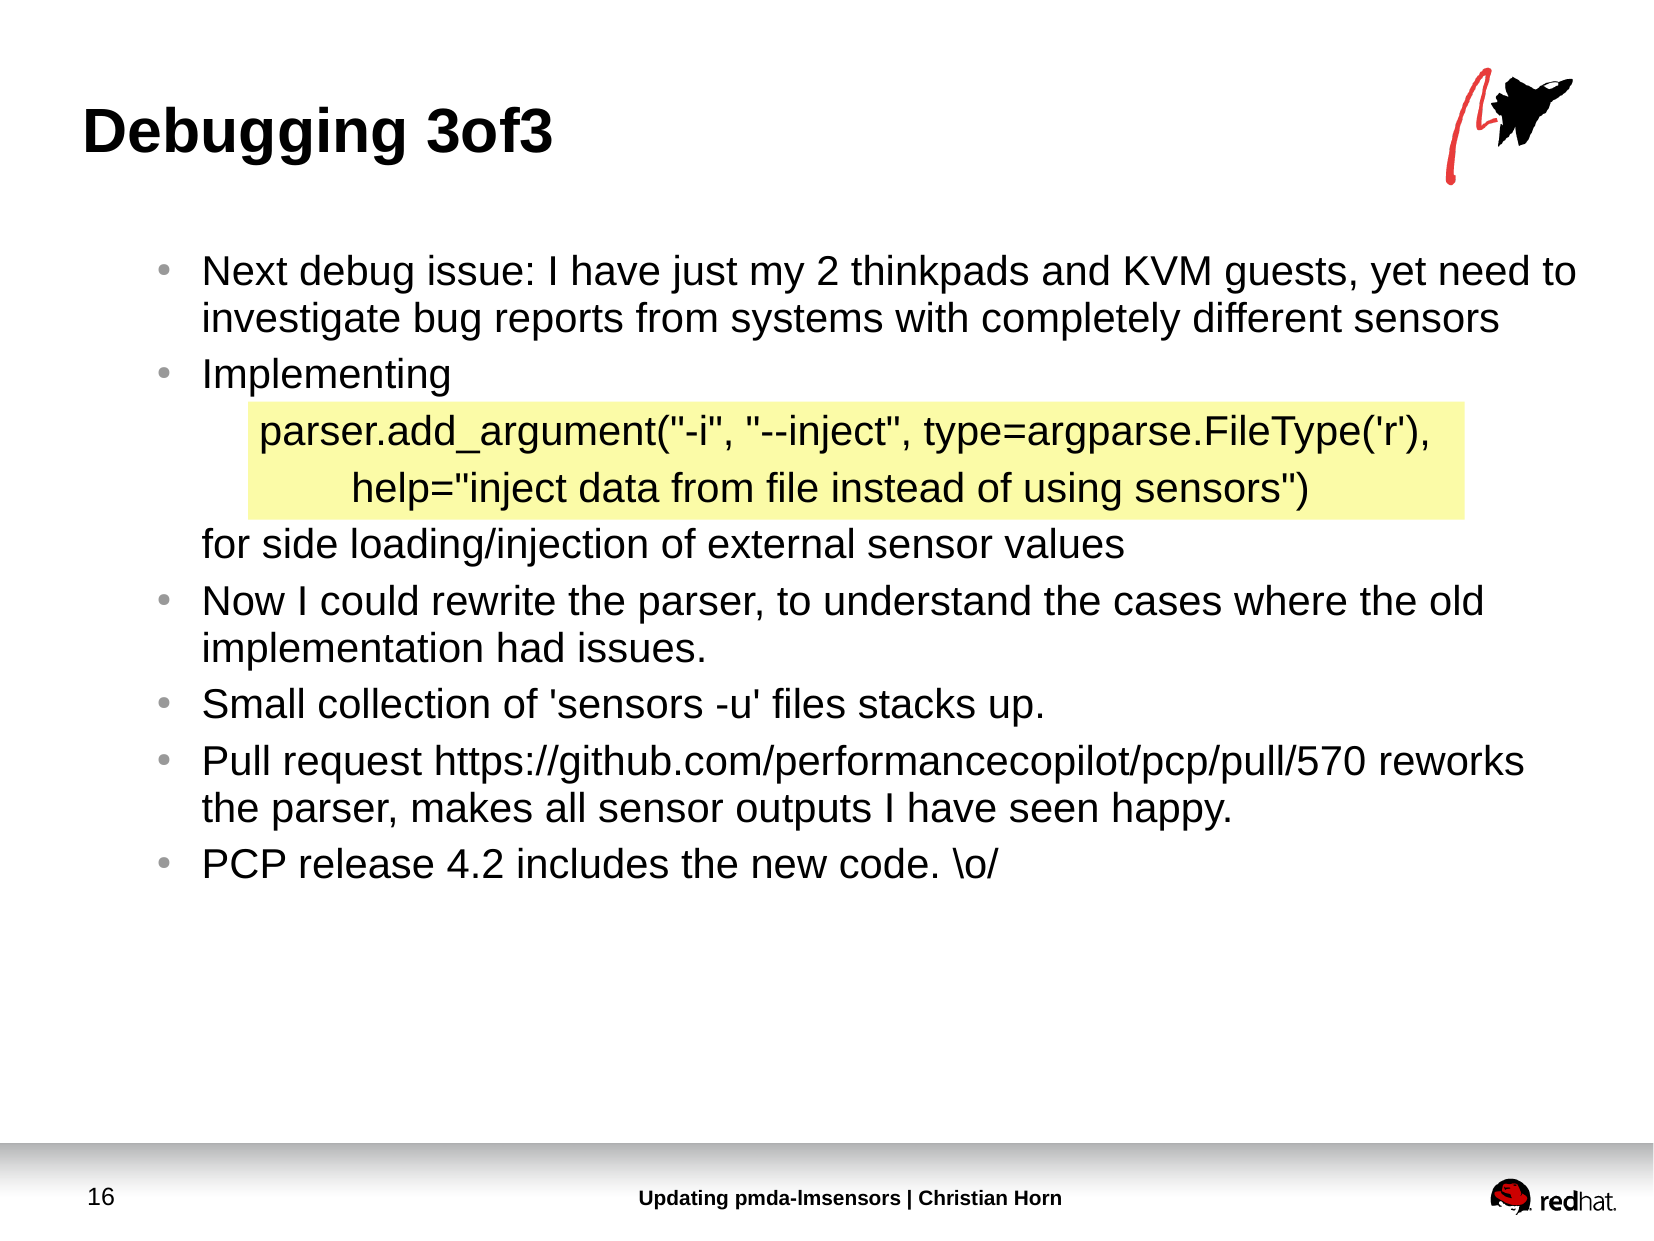

# Debugging 3of3
Next debug issue: I have just my 2 thinkpads and KVM guests, yet need to investigate bug reports from systems with completely different sensors
Implementing
 parser.add_argument("-i", "--inject", type=argparse.FileType('r'),
 help="inject data from file instead of using sensors")
for side loading/injection of external sensor values
Now I could rewrite the parser, to understand the cases where the old implementation had issues.
Small collection of 'sensors -u' files stacks up.
Pull request https://github.com/performancecopilot/pcp/pull/570 reworks the parser, makes all sensor outputs I have seen happy.
PCP release 4.2 includes the new code. \o/